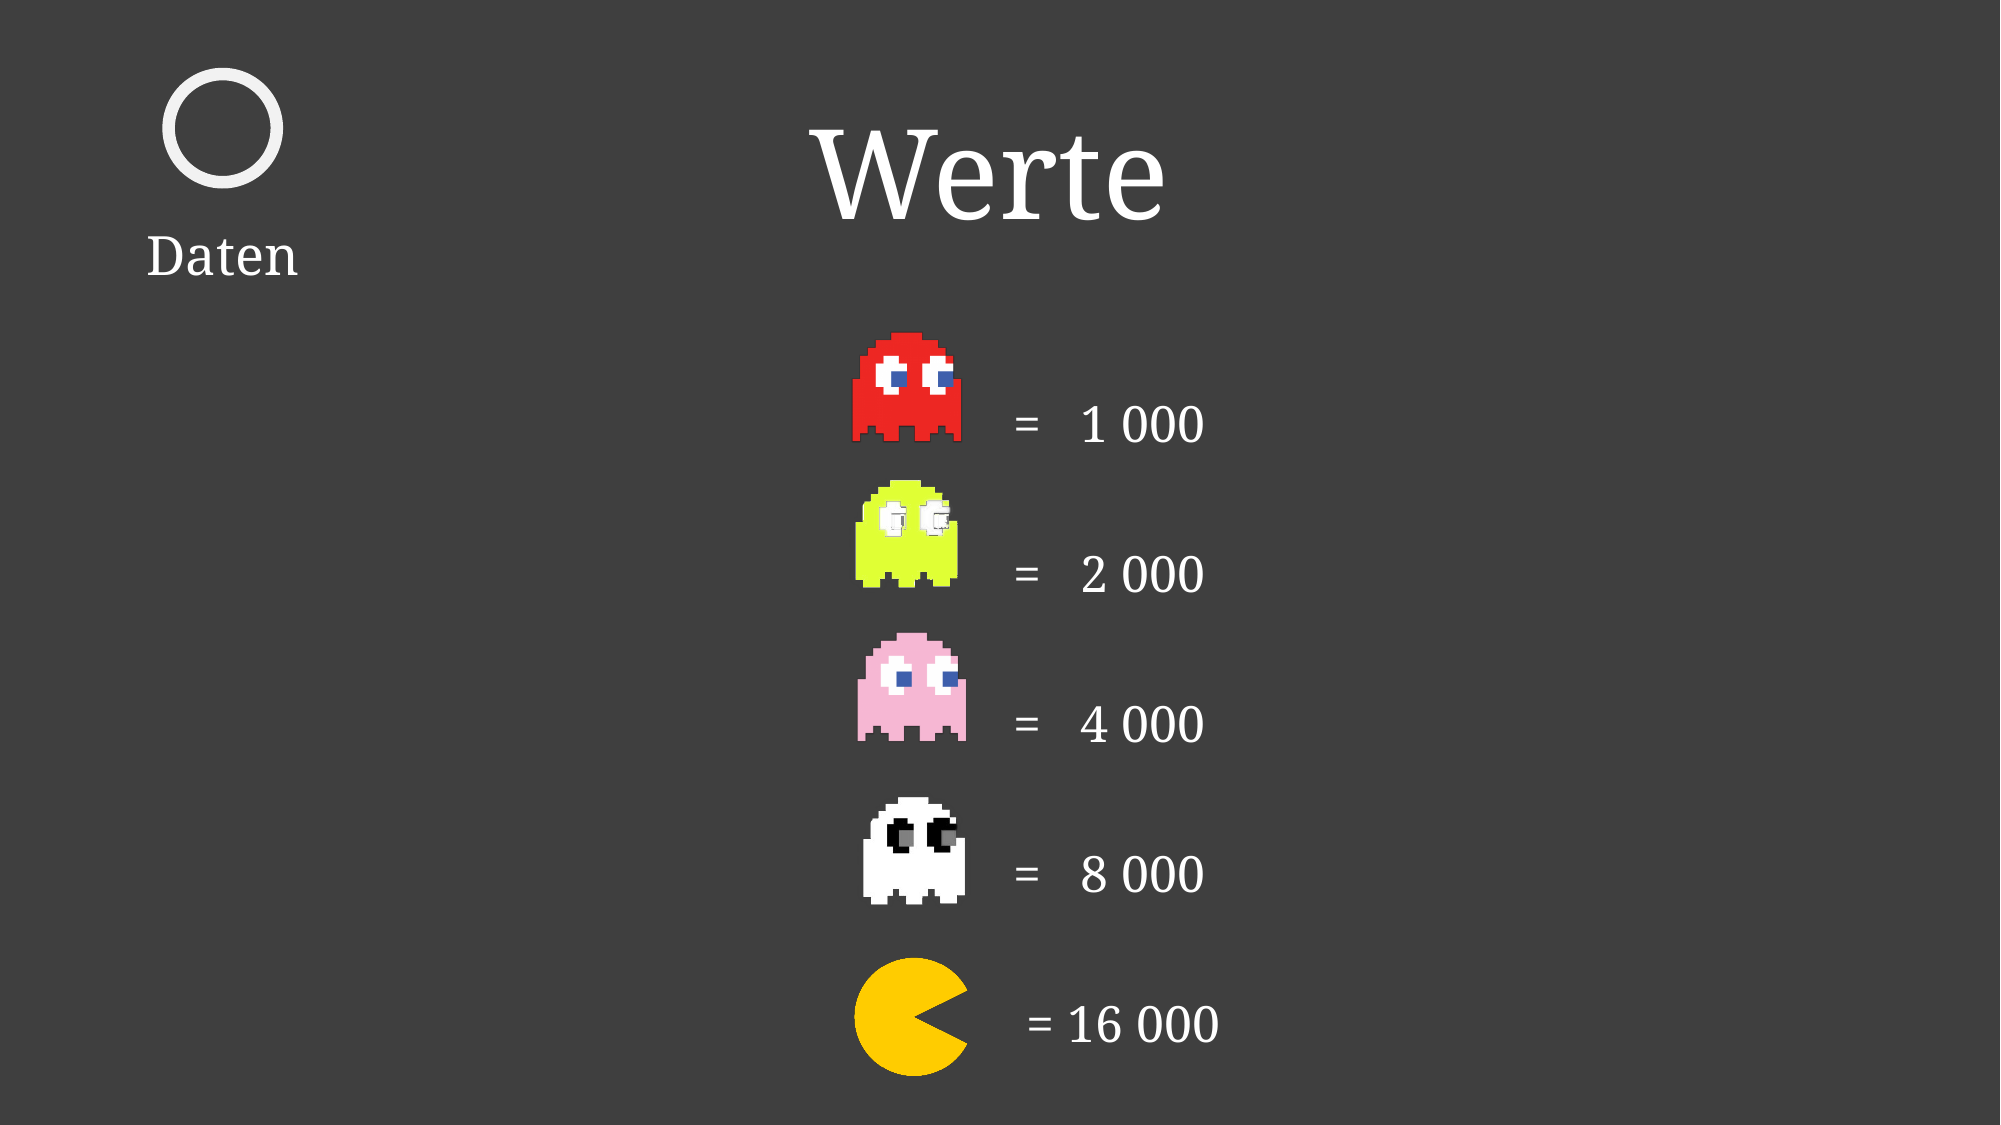

Daten
# Werte
= 1 000
= 2 000
= 4 000
= 8 000
 = 16 000